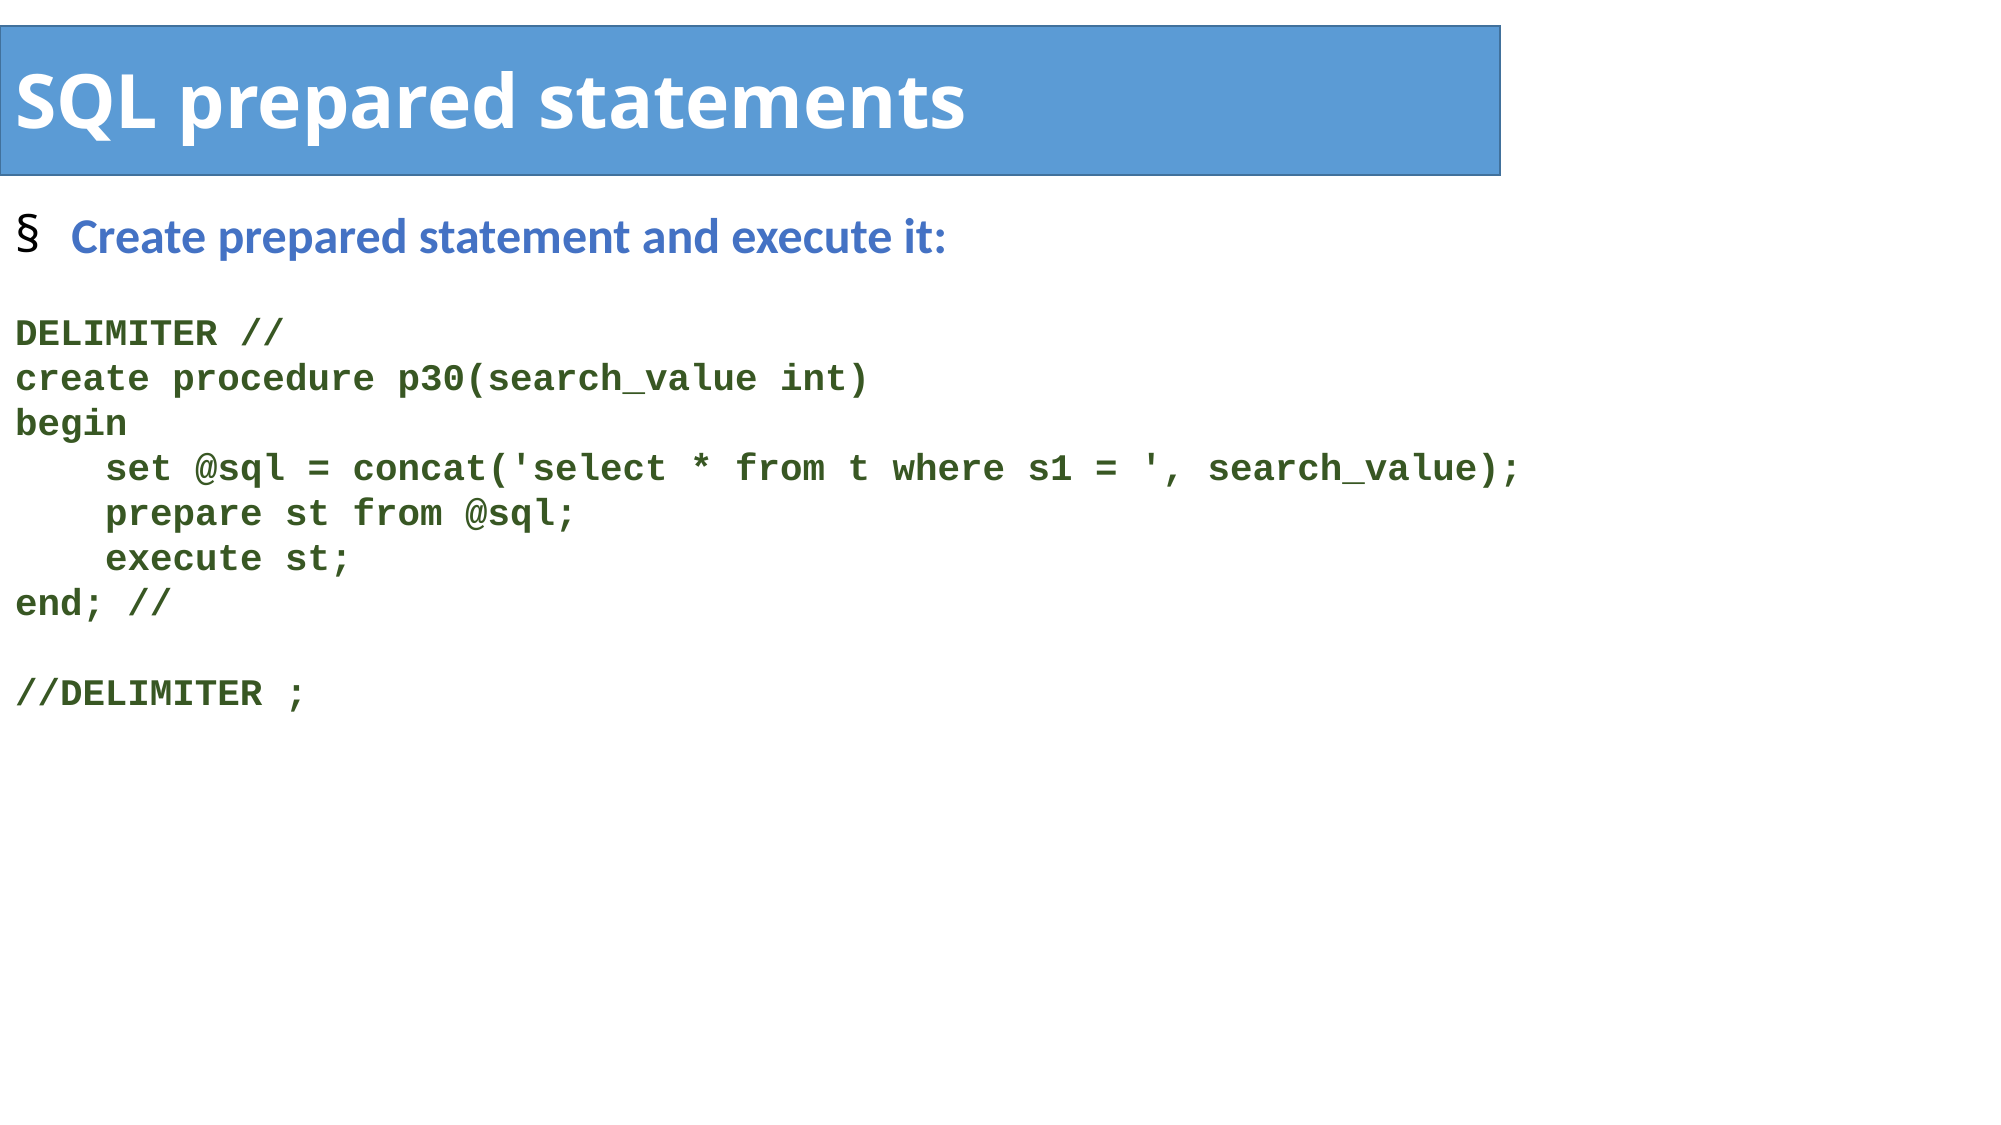

# SQL prepared statements
Create prepared statement and execute it:
DELIMITER //
create procedure p30(search_value int)
begin
 set @sql = concat('select * from t where s1 = ', search_value);
 prepare st from @sql;
 execute st;
end; //
//DELIMITER ;